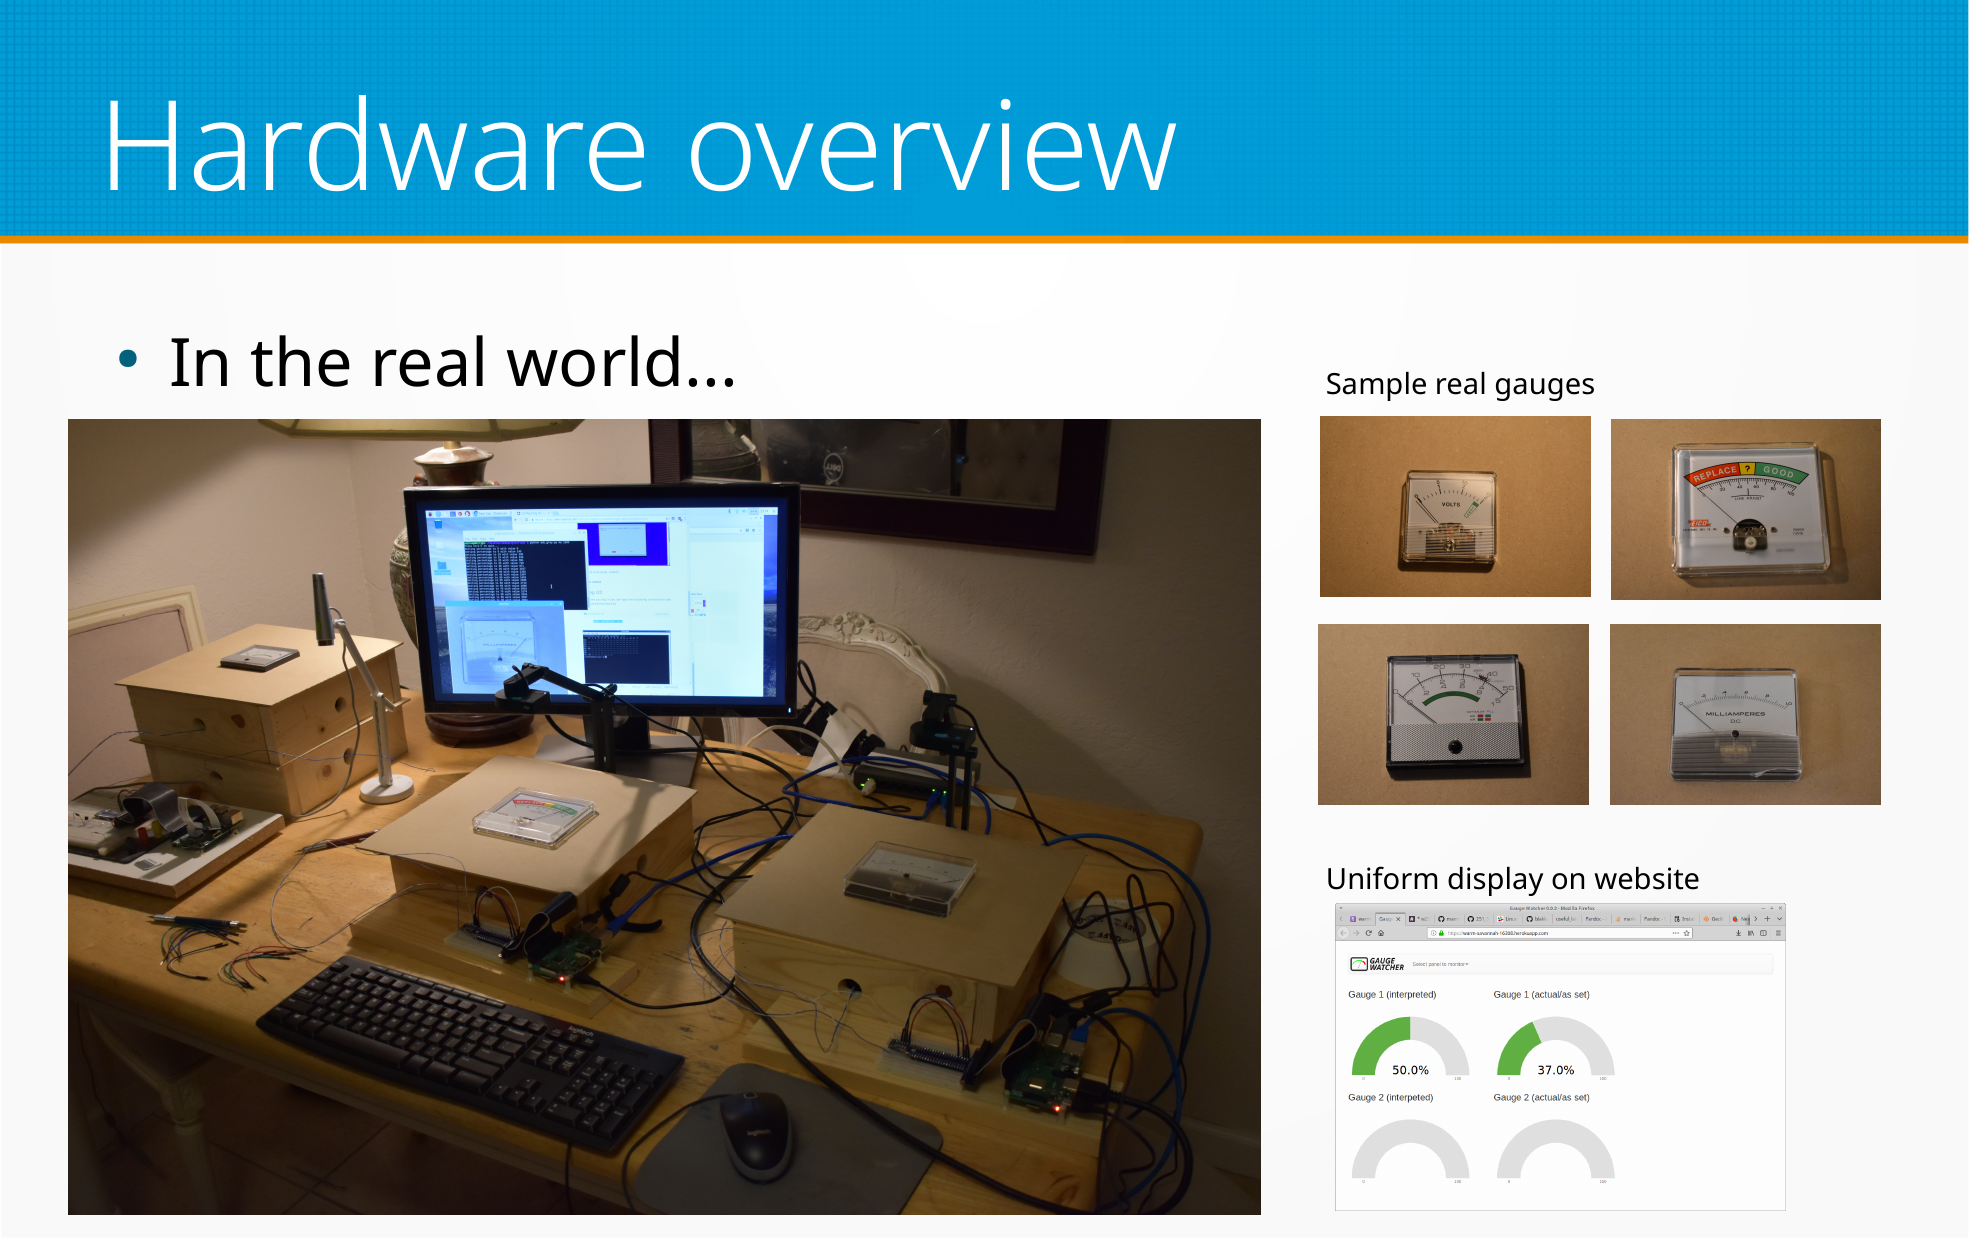

# Hardware overview
In the real world...
Sample real gauges
Uniform display on website